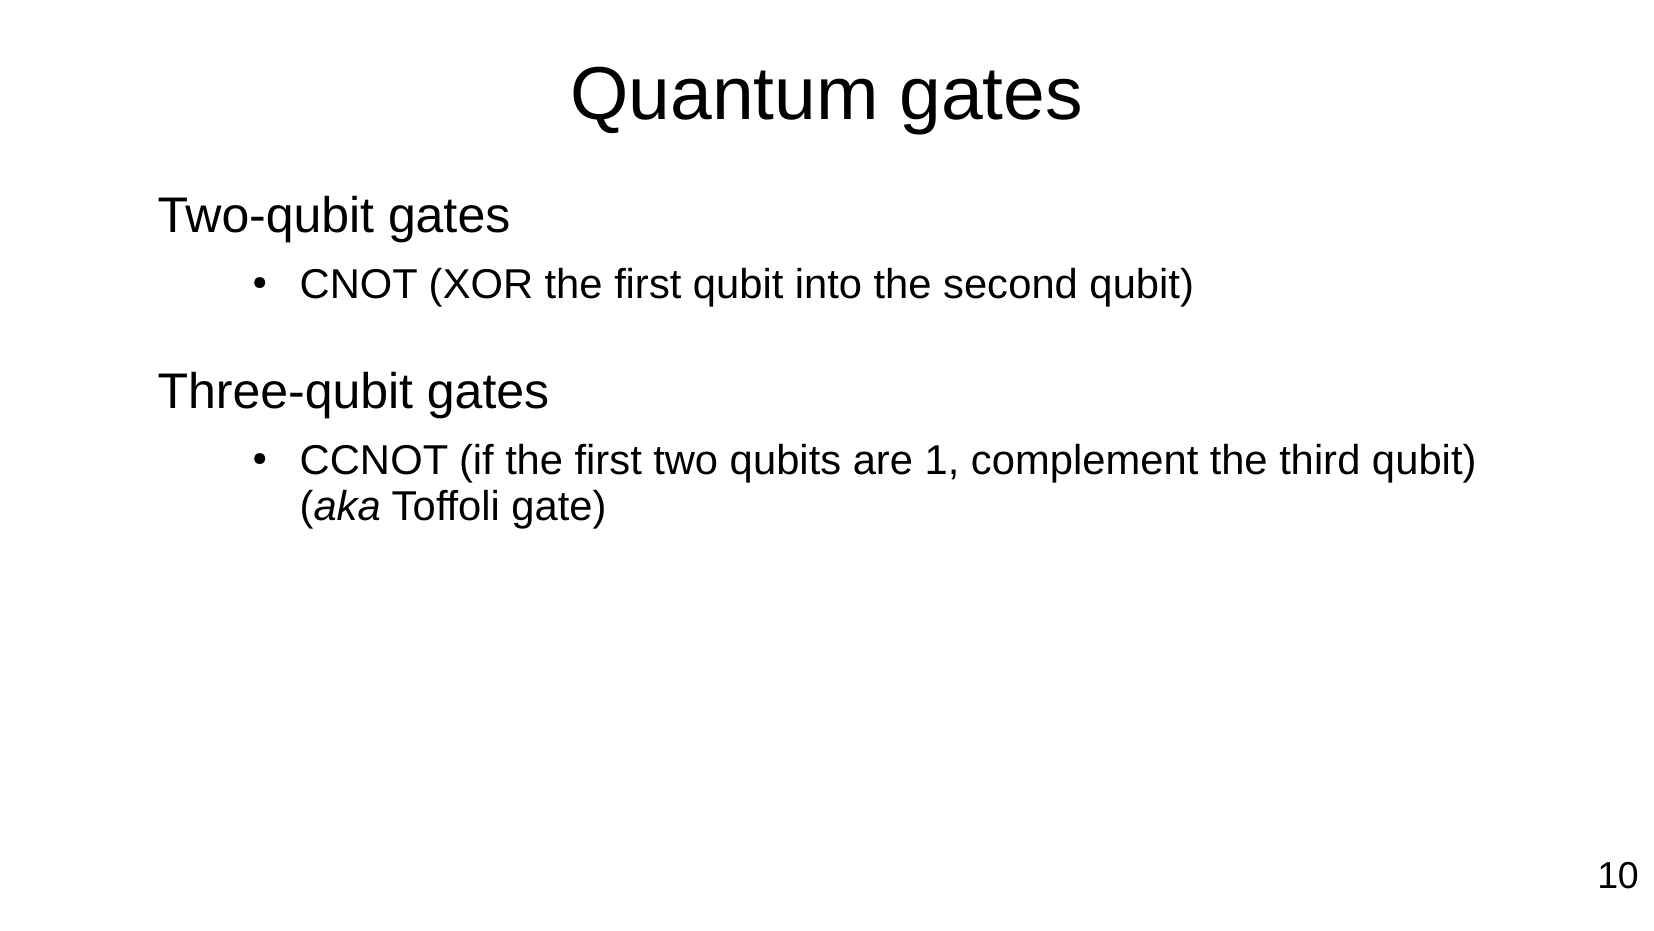

# Quantum gates
Two-qubit gates
CNOT (XOR the first qubit into the second qubit)
Three-qubit gates
CCNOT (if the first two qubits are 1, complement the third qubit)
(aka Toffoli gate)